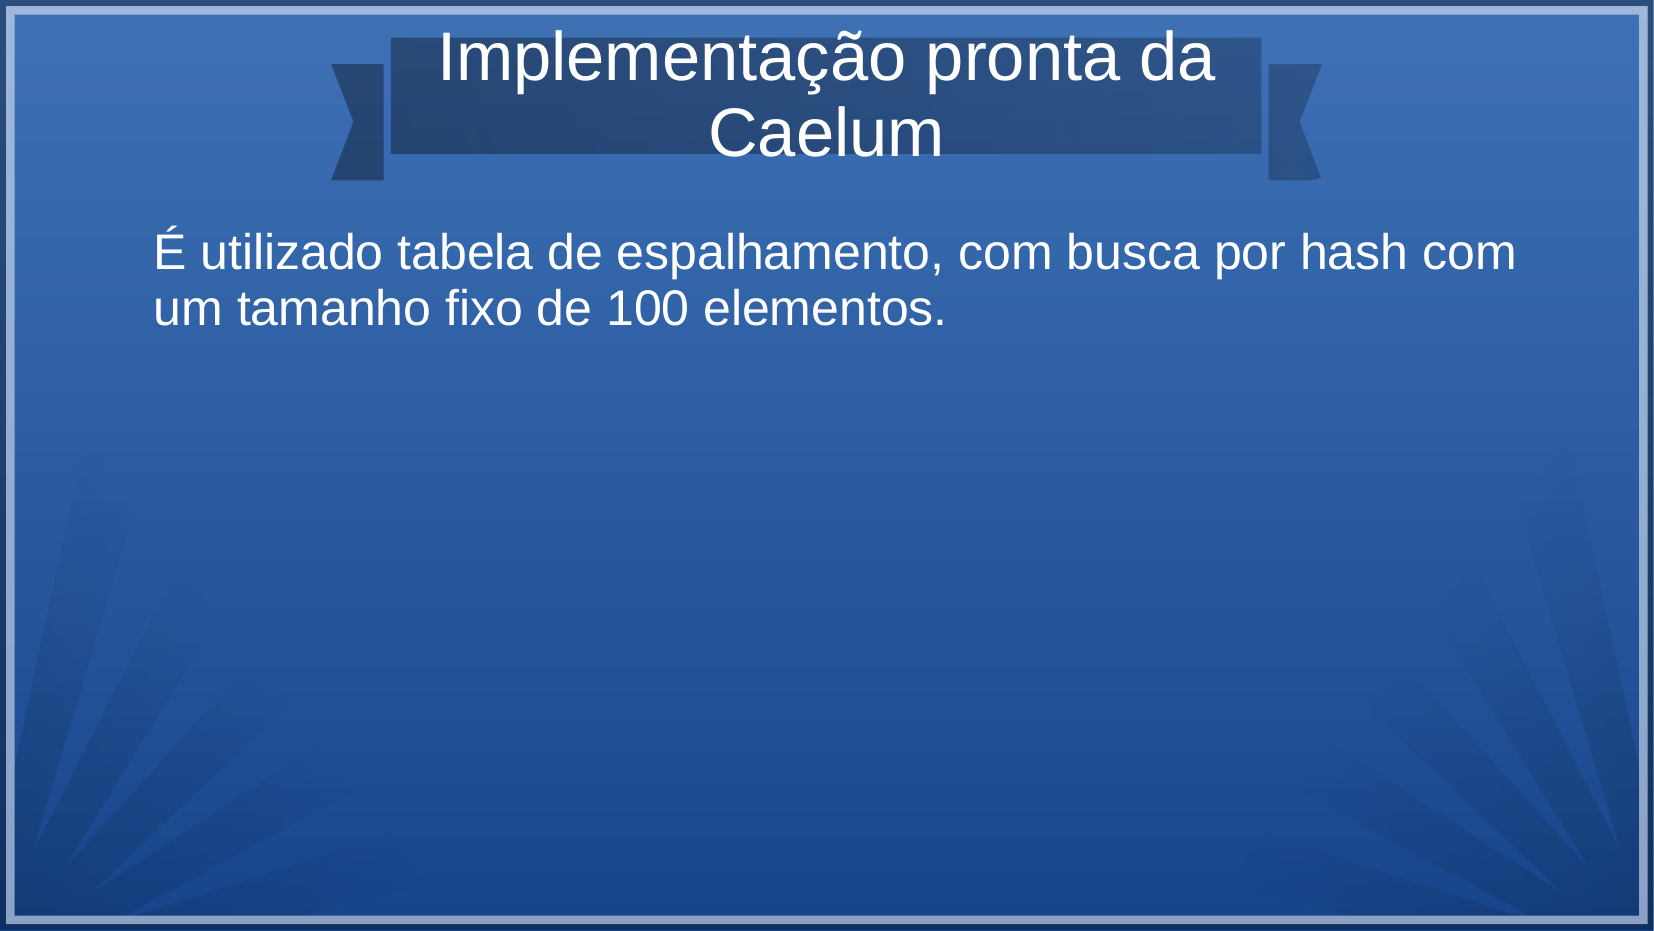

# Implementação pronta da Caelum
É utilizado tabela de espalhamento, com busca por hash com um tamanho fixo de 100 elementos.